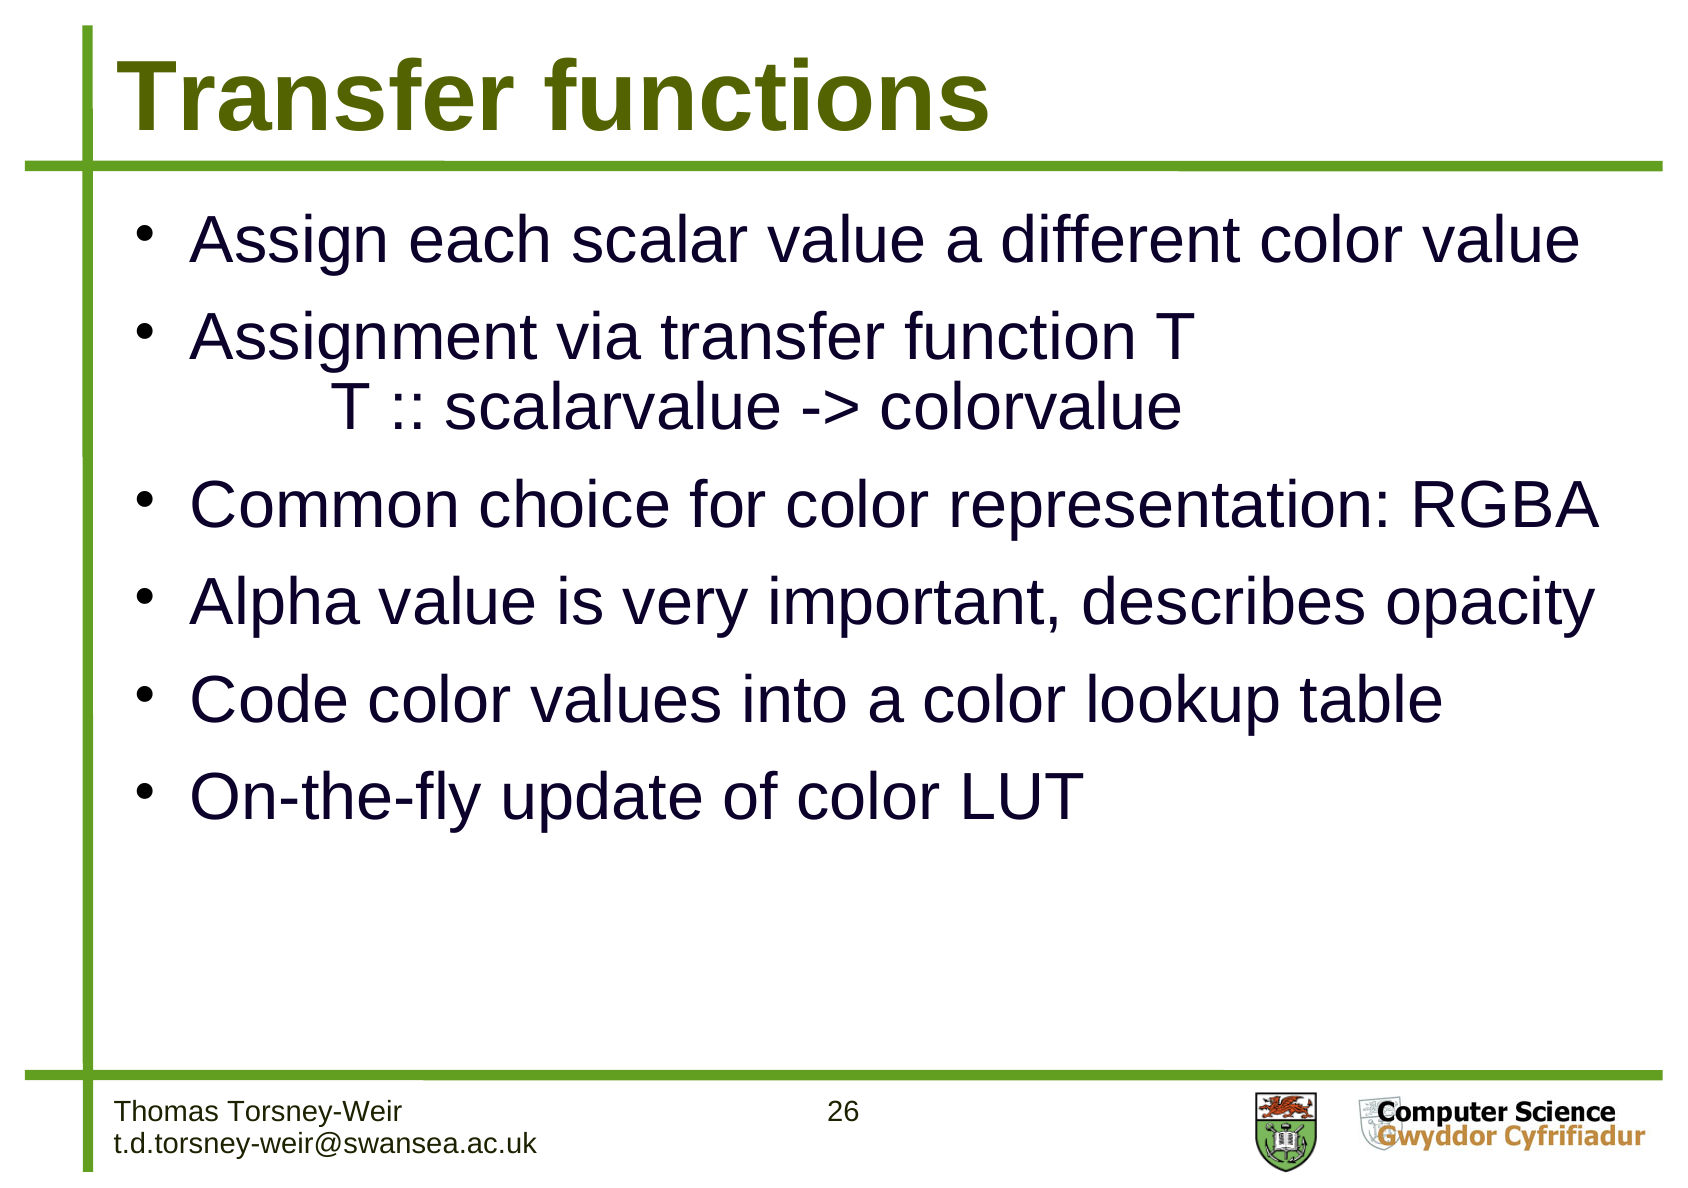

# Transfer functions
Assign each scalar value a different color value
Assignment via transfer function T
T :: scalarvalue -> colorvalue
Common choice for color representation: RGBA
Alpha value is very important, describes opacity
Code color values into a color lookup table
On-the-fly update of color LUT